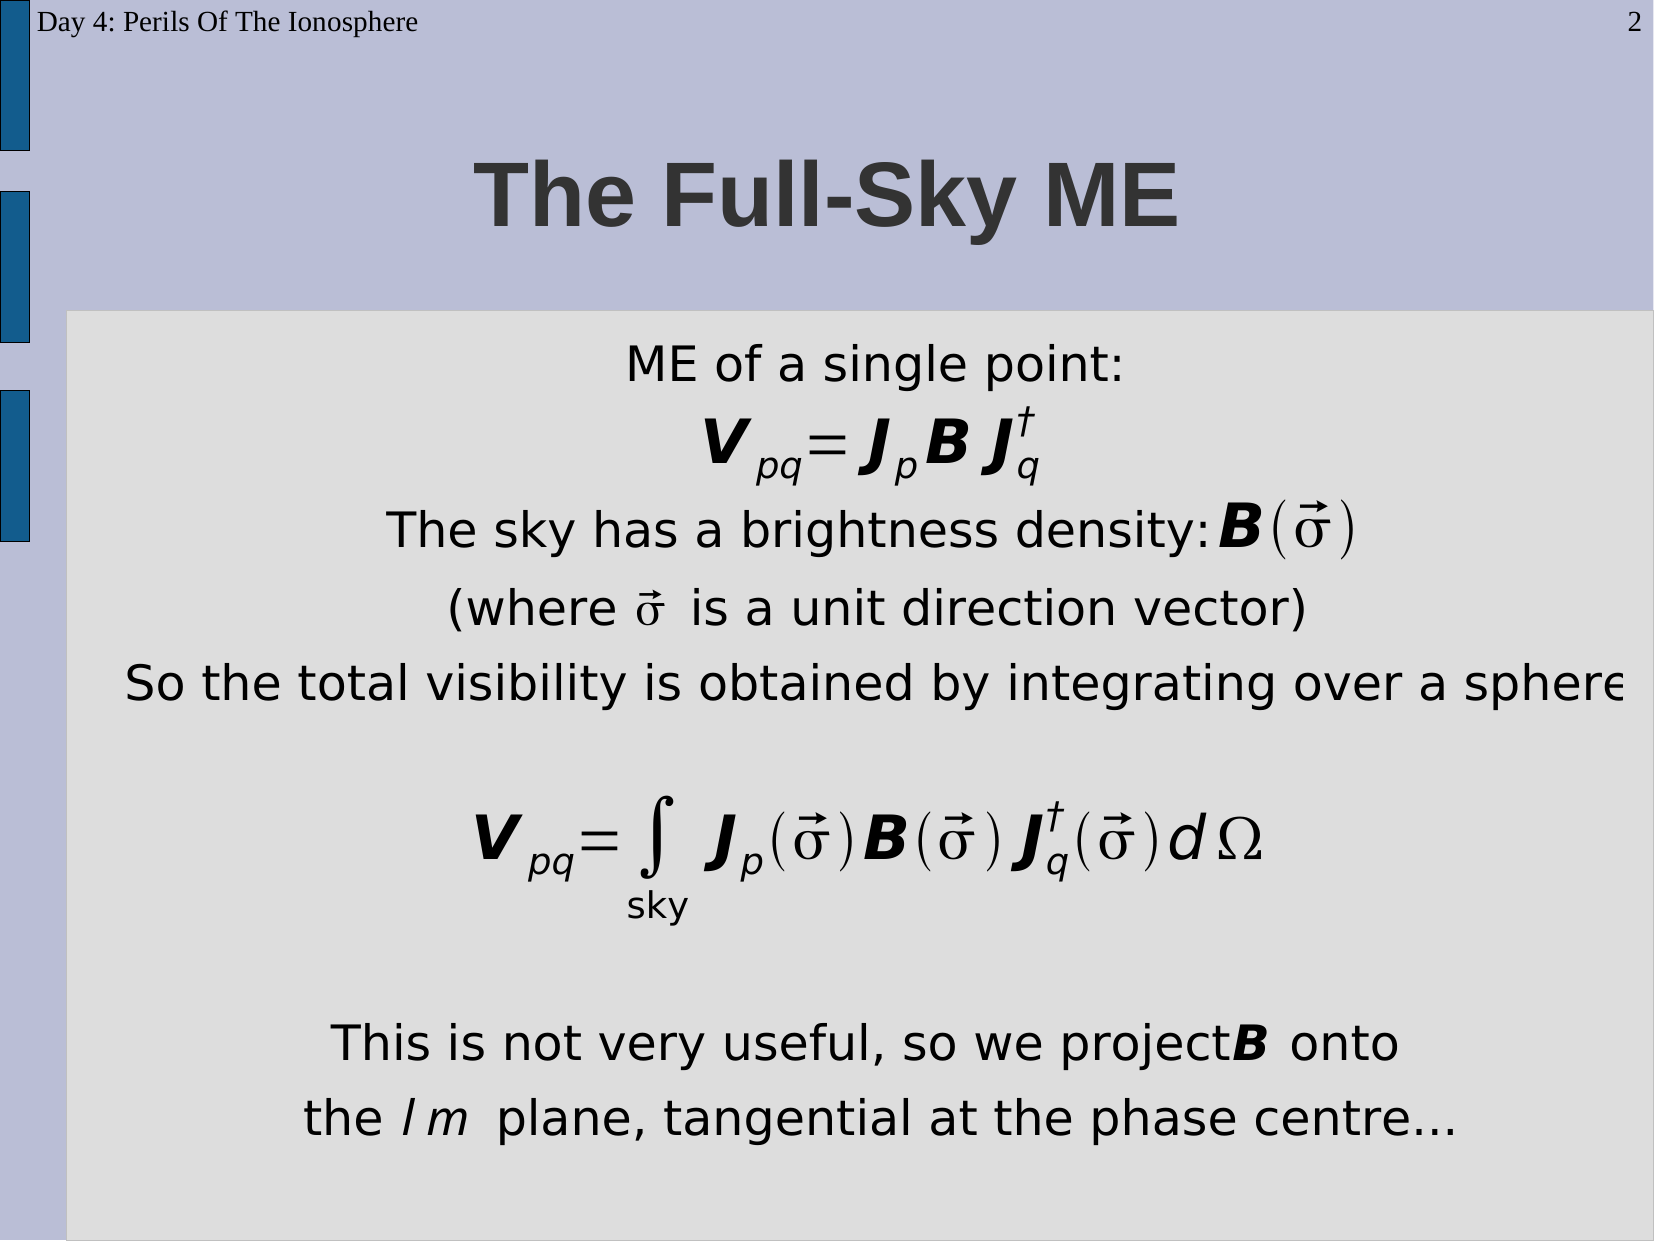

Day 4: Perils Of The Ionosphere
2
# The Full-Sky ME